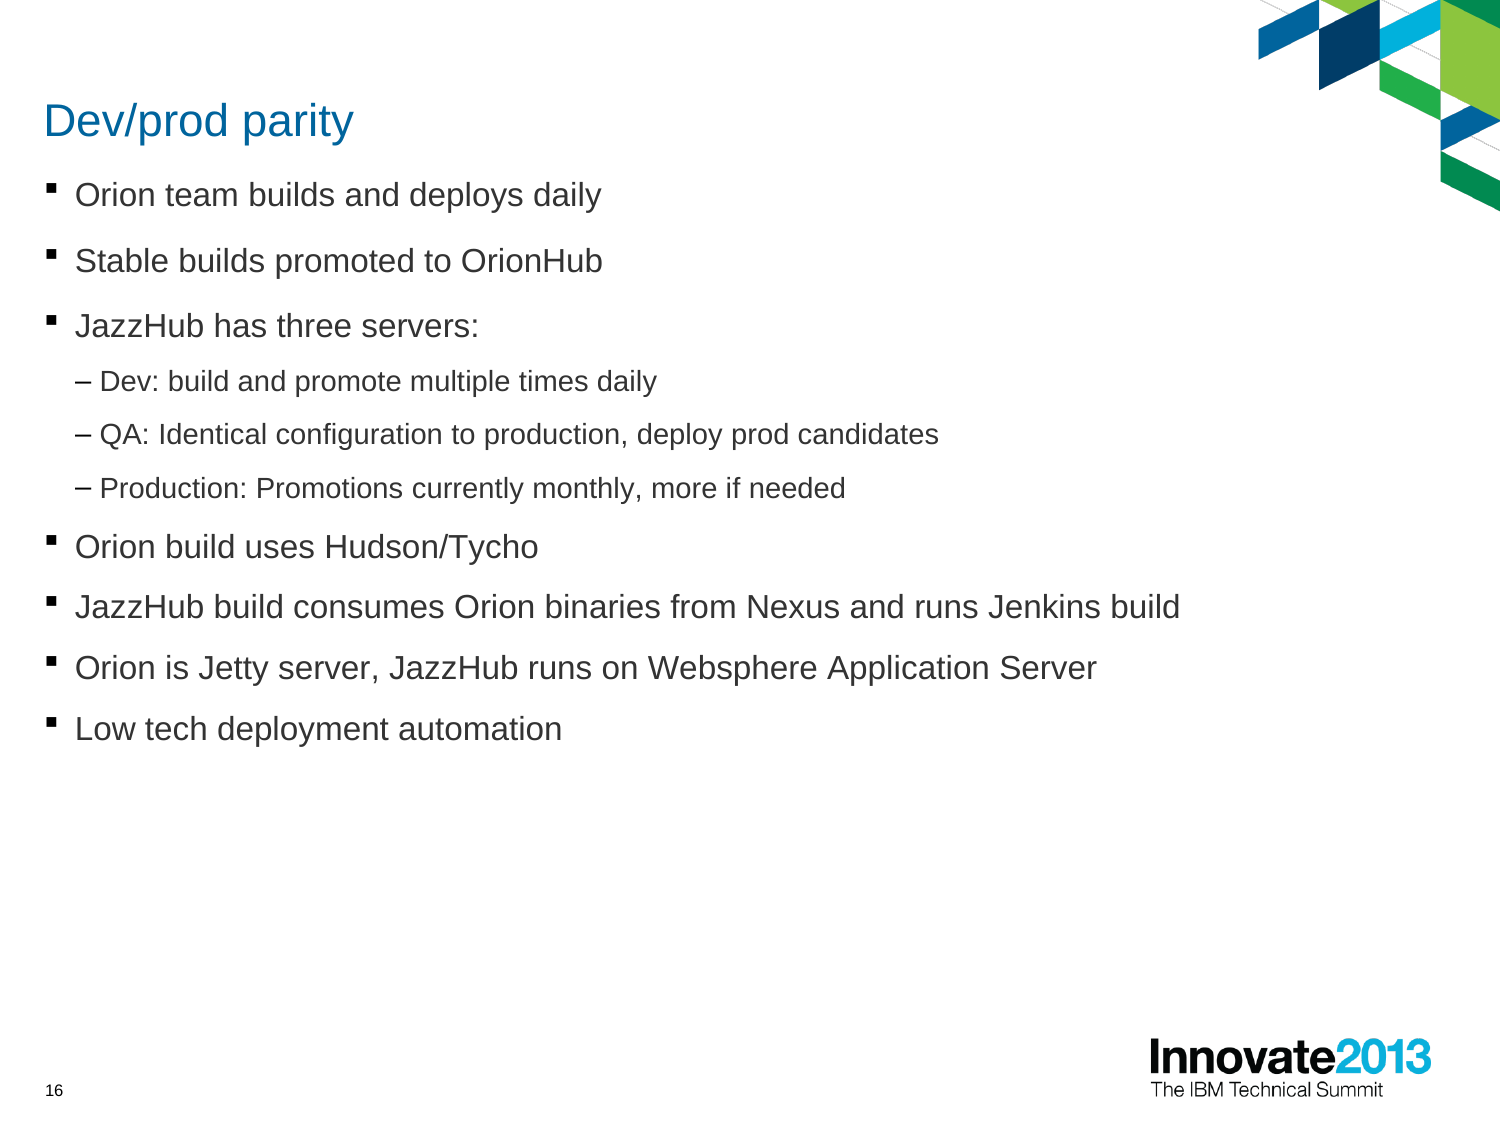

# Dev/prod parity
Orion team builds and deploys daily
Stable builds promoted to OrionHub
JazzHub has three servers:
Dev: build and promote multiple times daily
QA: Identical configuration to production, deploy prod candidates
Production: Promotions currently monthly, more if needed
Orion build uses Hudson/Tycho
JazzHub build consumes Orion binaries from Nexus and runs Jenkins build
Orion is Jetty server, JazzHub runs on Websphere Application Server
Low tech deployment automation